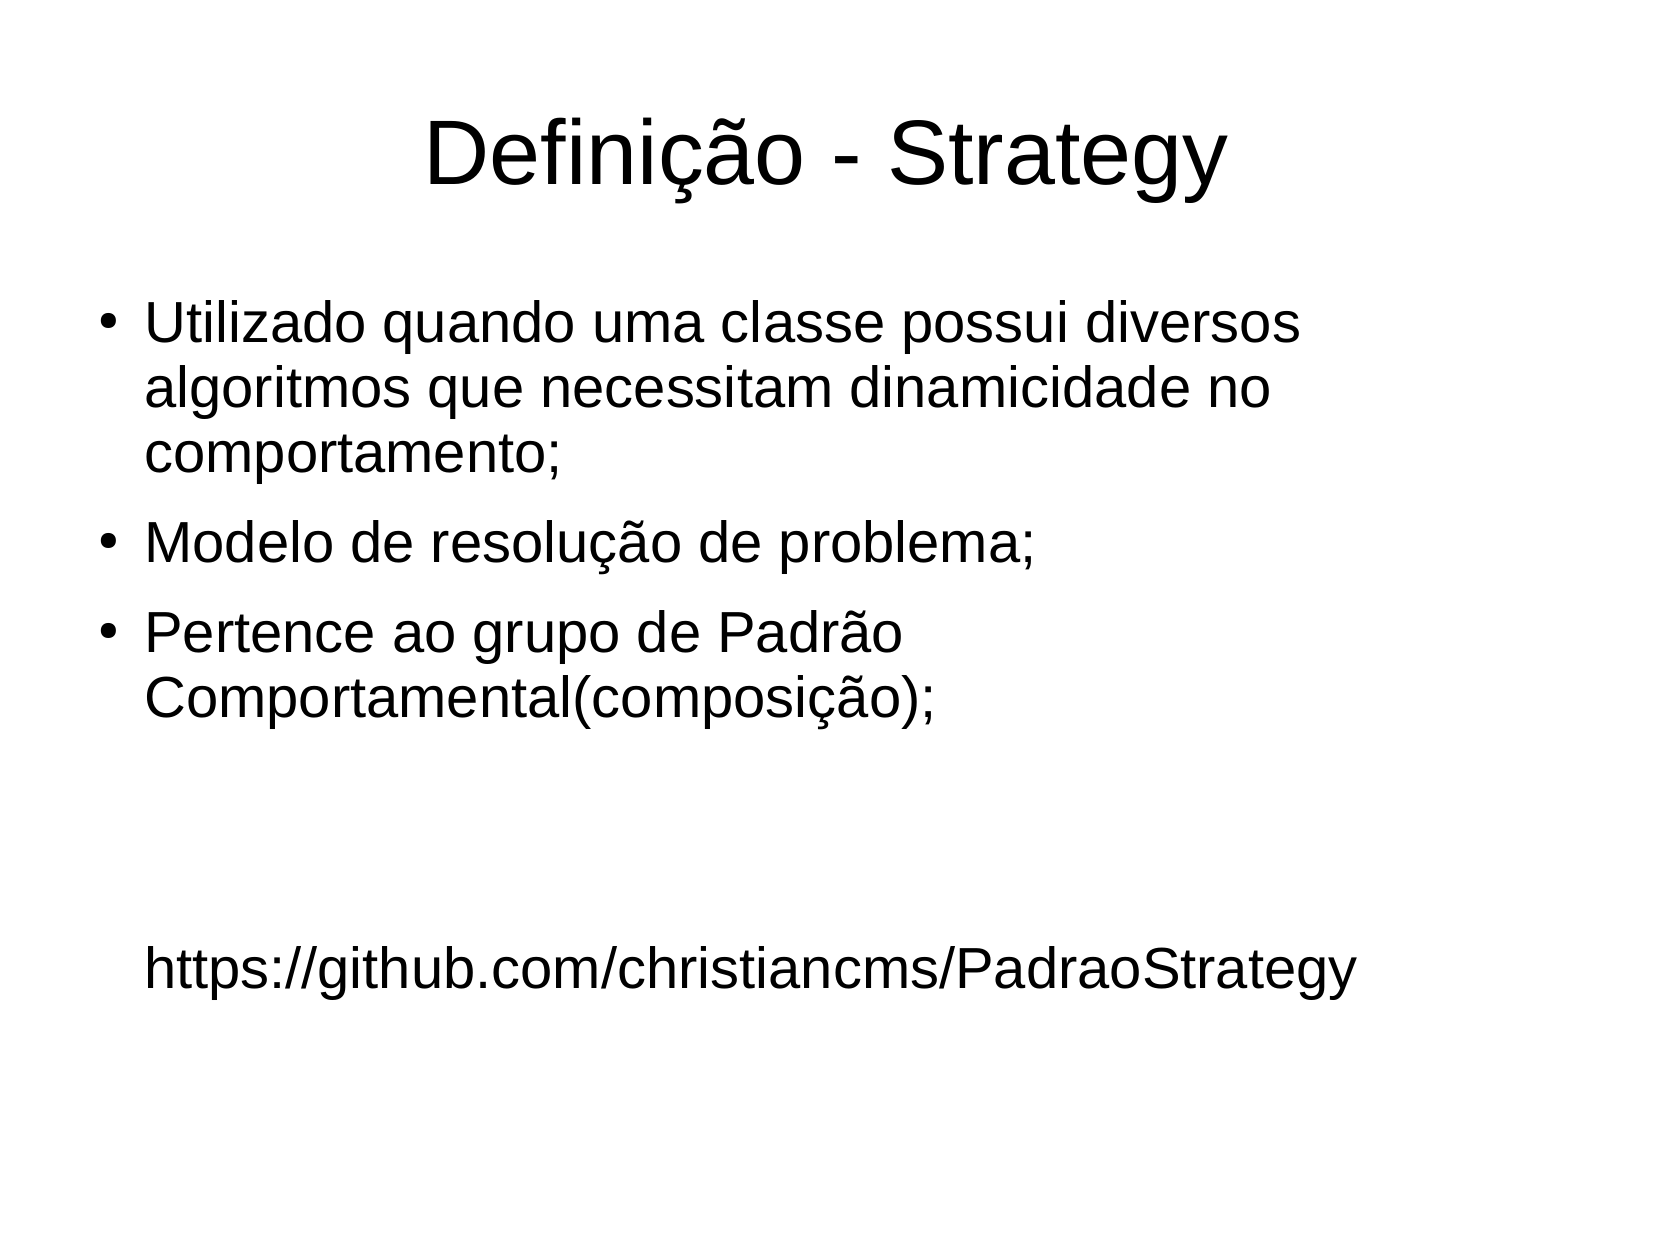

# Definição - Strategy
Utilizado quando uma classe possui diversos algoritmos que necessitam dinamicidade no comportamento;
Modelo de resolução de problema;
Pertence ao grupo de Padrão Comportamental(composição);
https://github.com/christiancms/PadraoStrategy